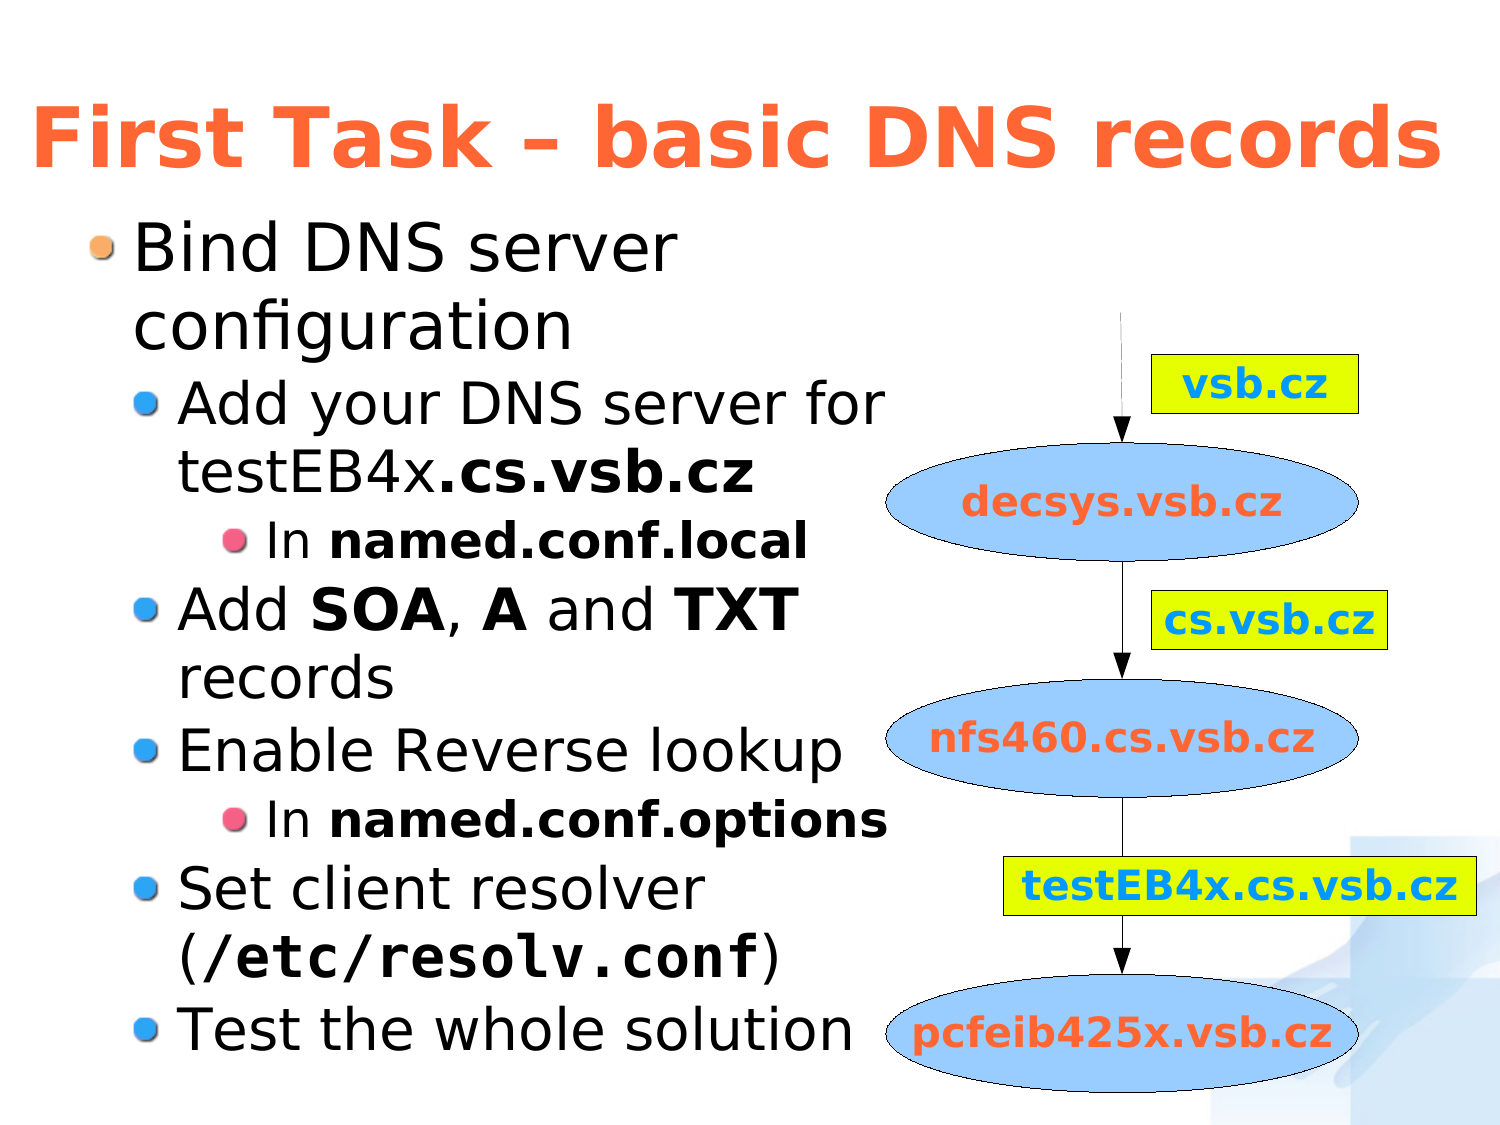

# First Task – basic DNS records
Bind DNS server configuration
Add your DNS server for testEB4x.cs.vsb.cz
In named.conf.local
Add SOA, A and TXT
records
Enable Reverse lookup
In named.conf.options
Set client resolver (/etc/resolv.conf)
Test the whole solution
vsb.cz
decsys.vsb.cz
cs.vsb.cz
nfs460.cs.vsb.cz
testEB4x.cs.vsb.cz
pcfeib425x.vsb.cz